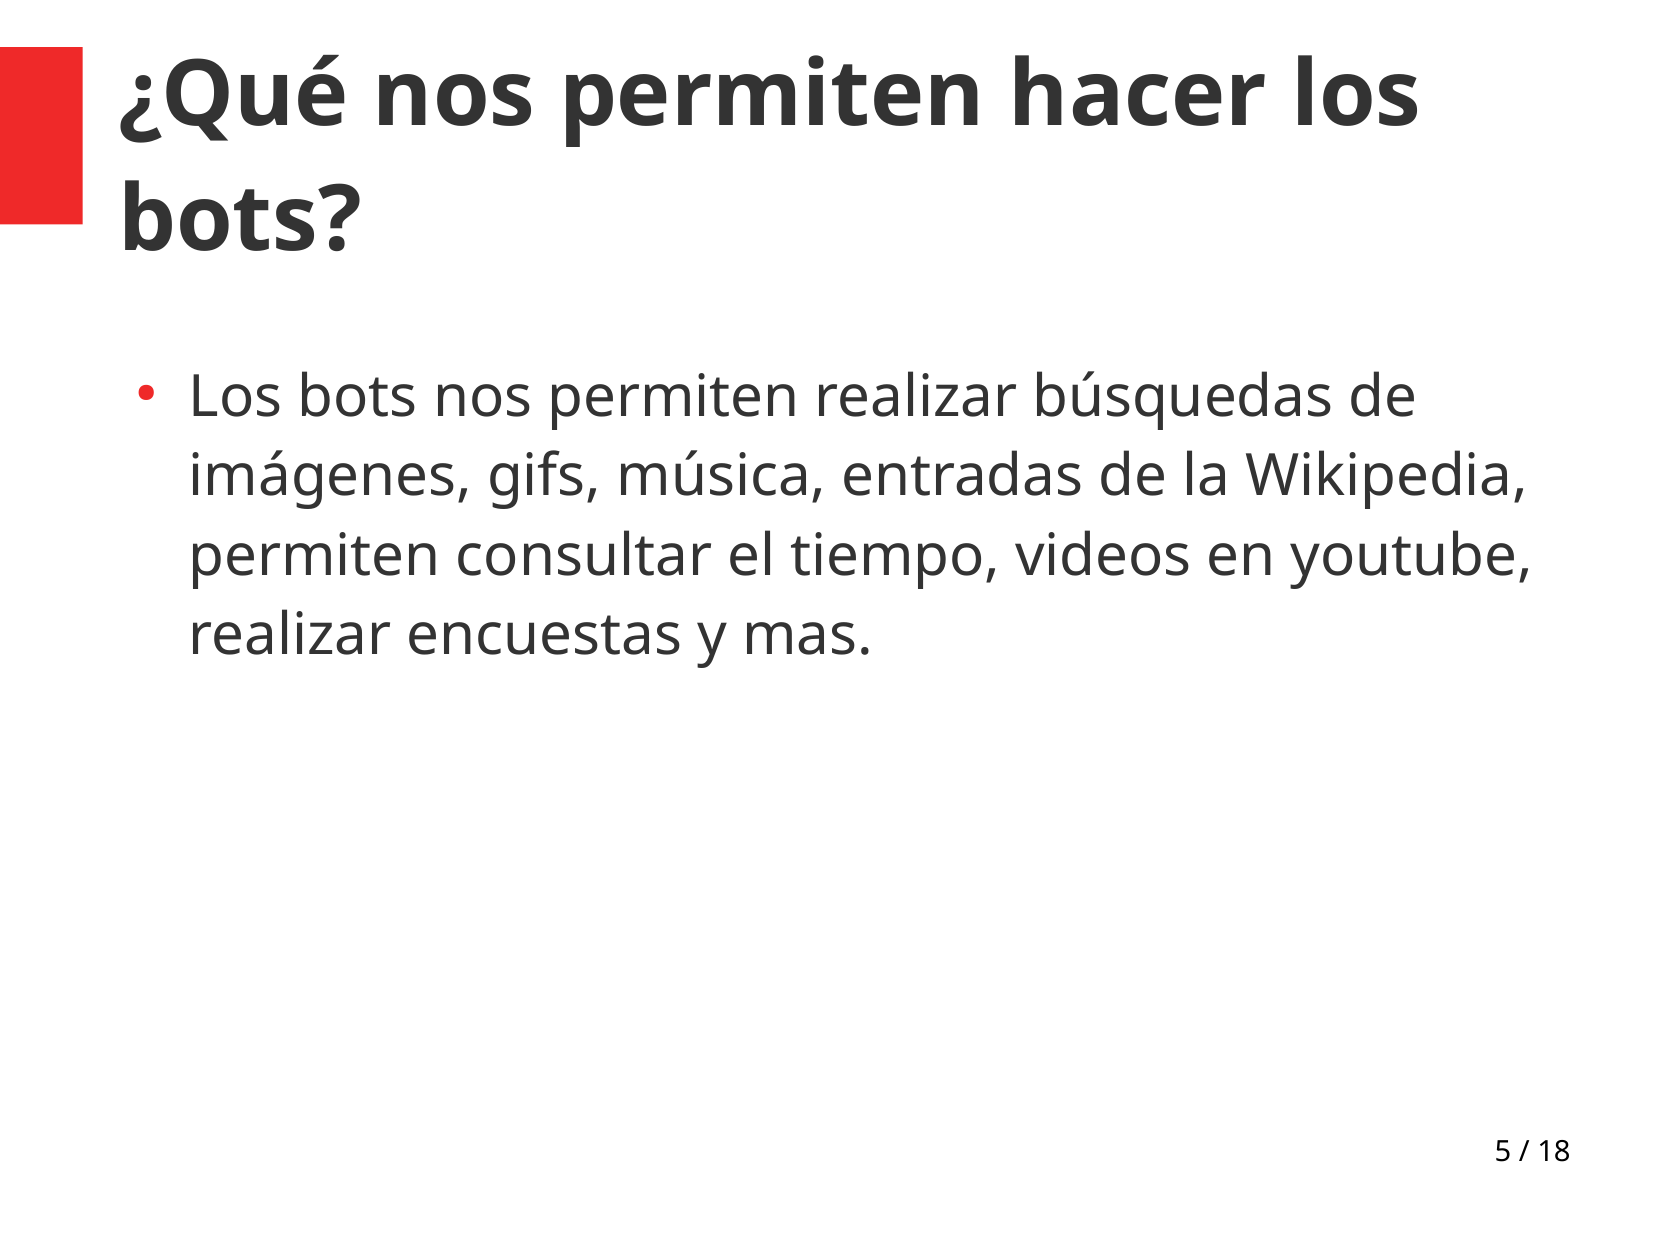

# ¿Qué nos permiten hacer los bots?
Los bots nos permiten realizar búsquedas de imágenes, gifs, música, entradas de la Wikipedia, permiten consultar el tiempo, videos en youtube, realizar encuestas y mas.
5